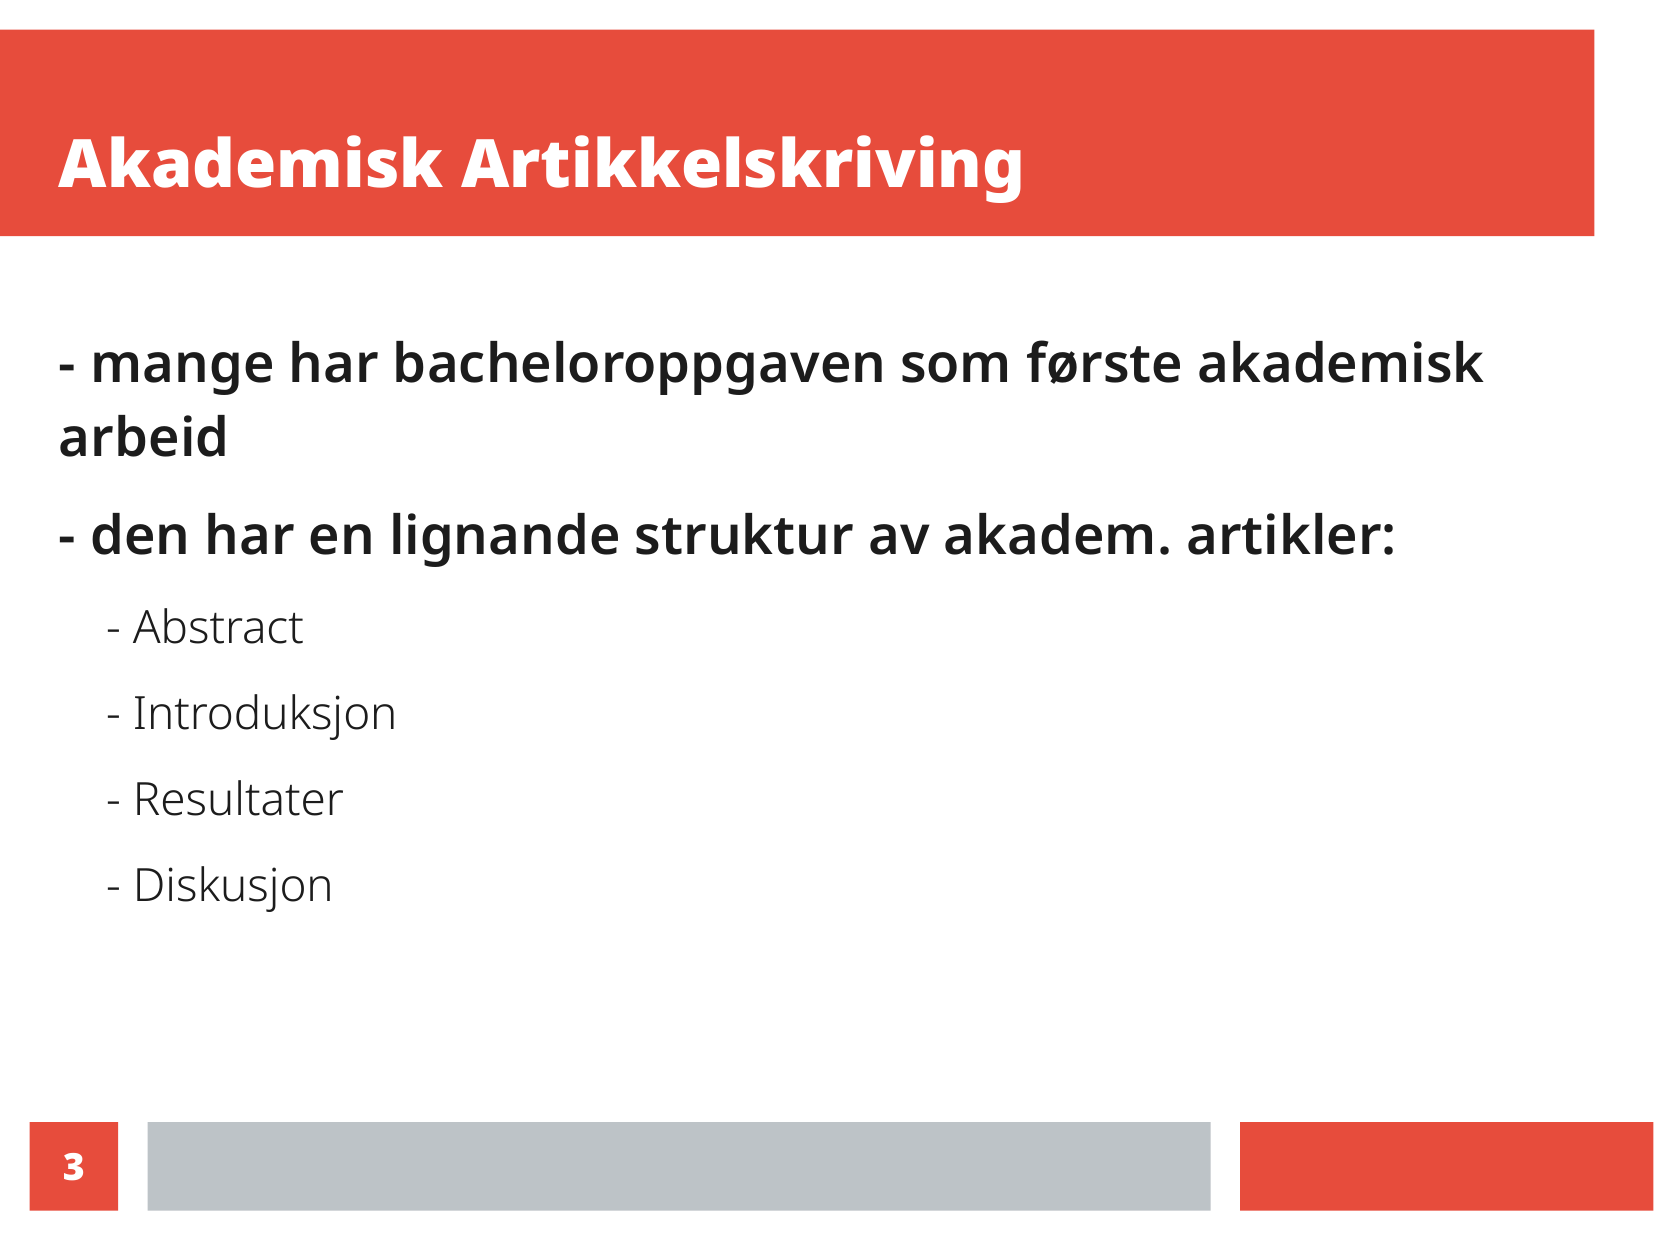

# Akademisk Artikkelskriving
- mange har bacheloroppgaven som første akademisk arbeid
- den har en lignande struktur av akadem. artikler:
- Abstract
- Introduksjon
- Resultater
- Diskusjon
3